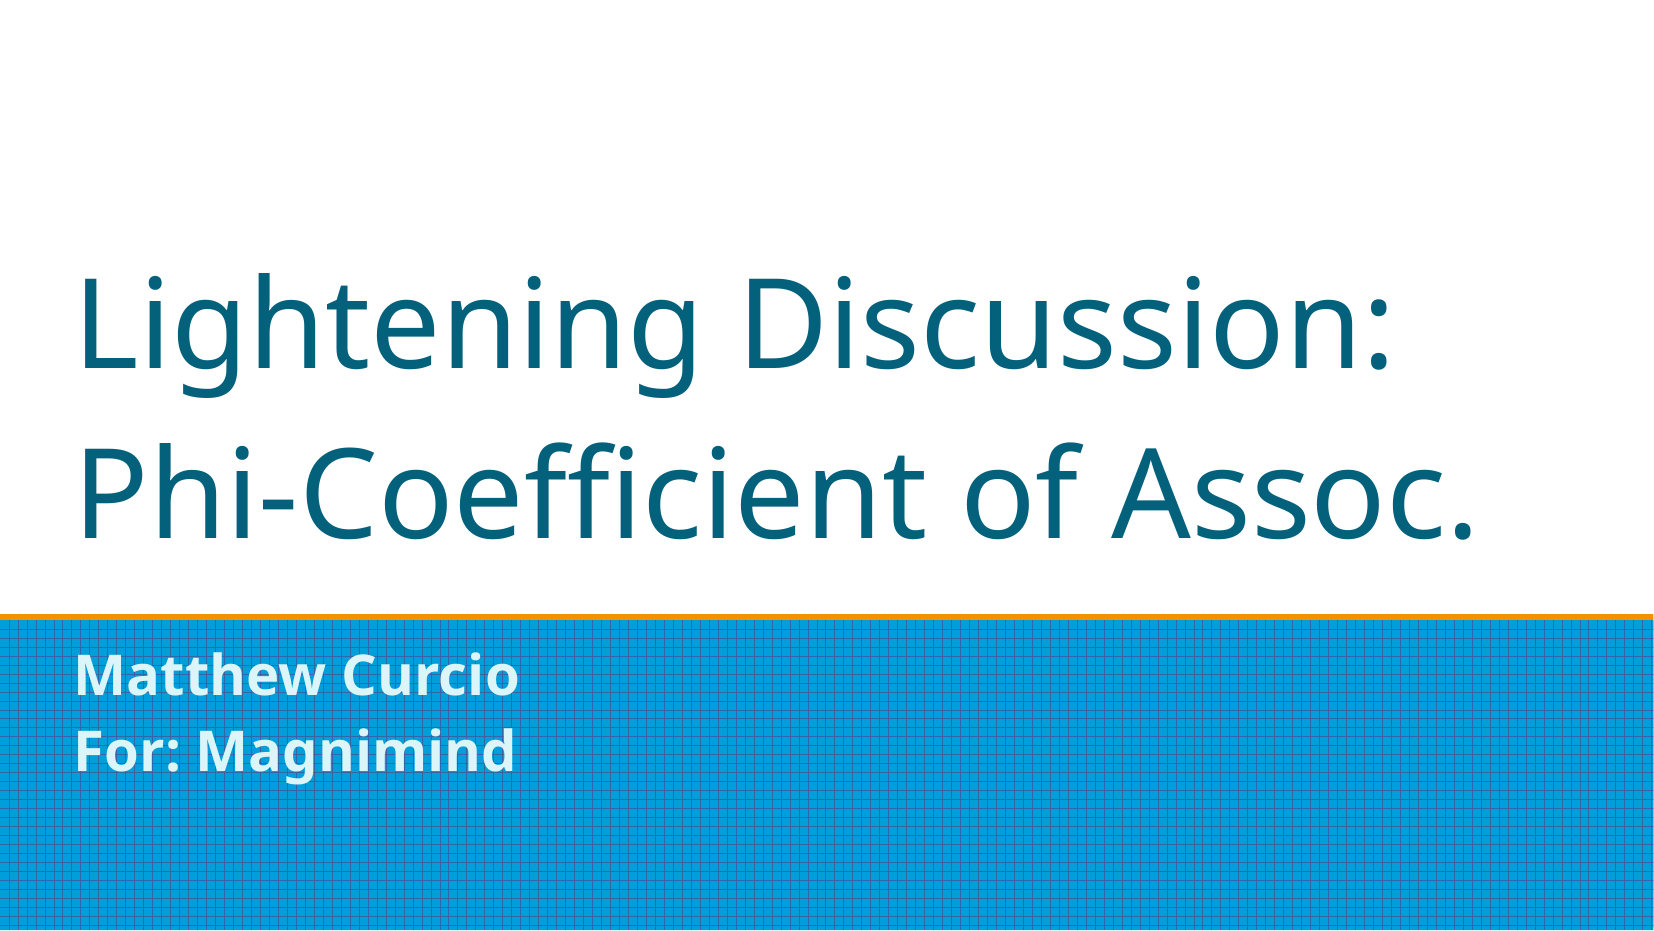

# Lightening Discussion: Phi-Coefficient of Assoc.
Matthew Curcio
For: Magnimind